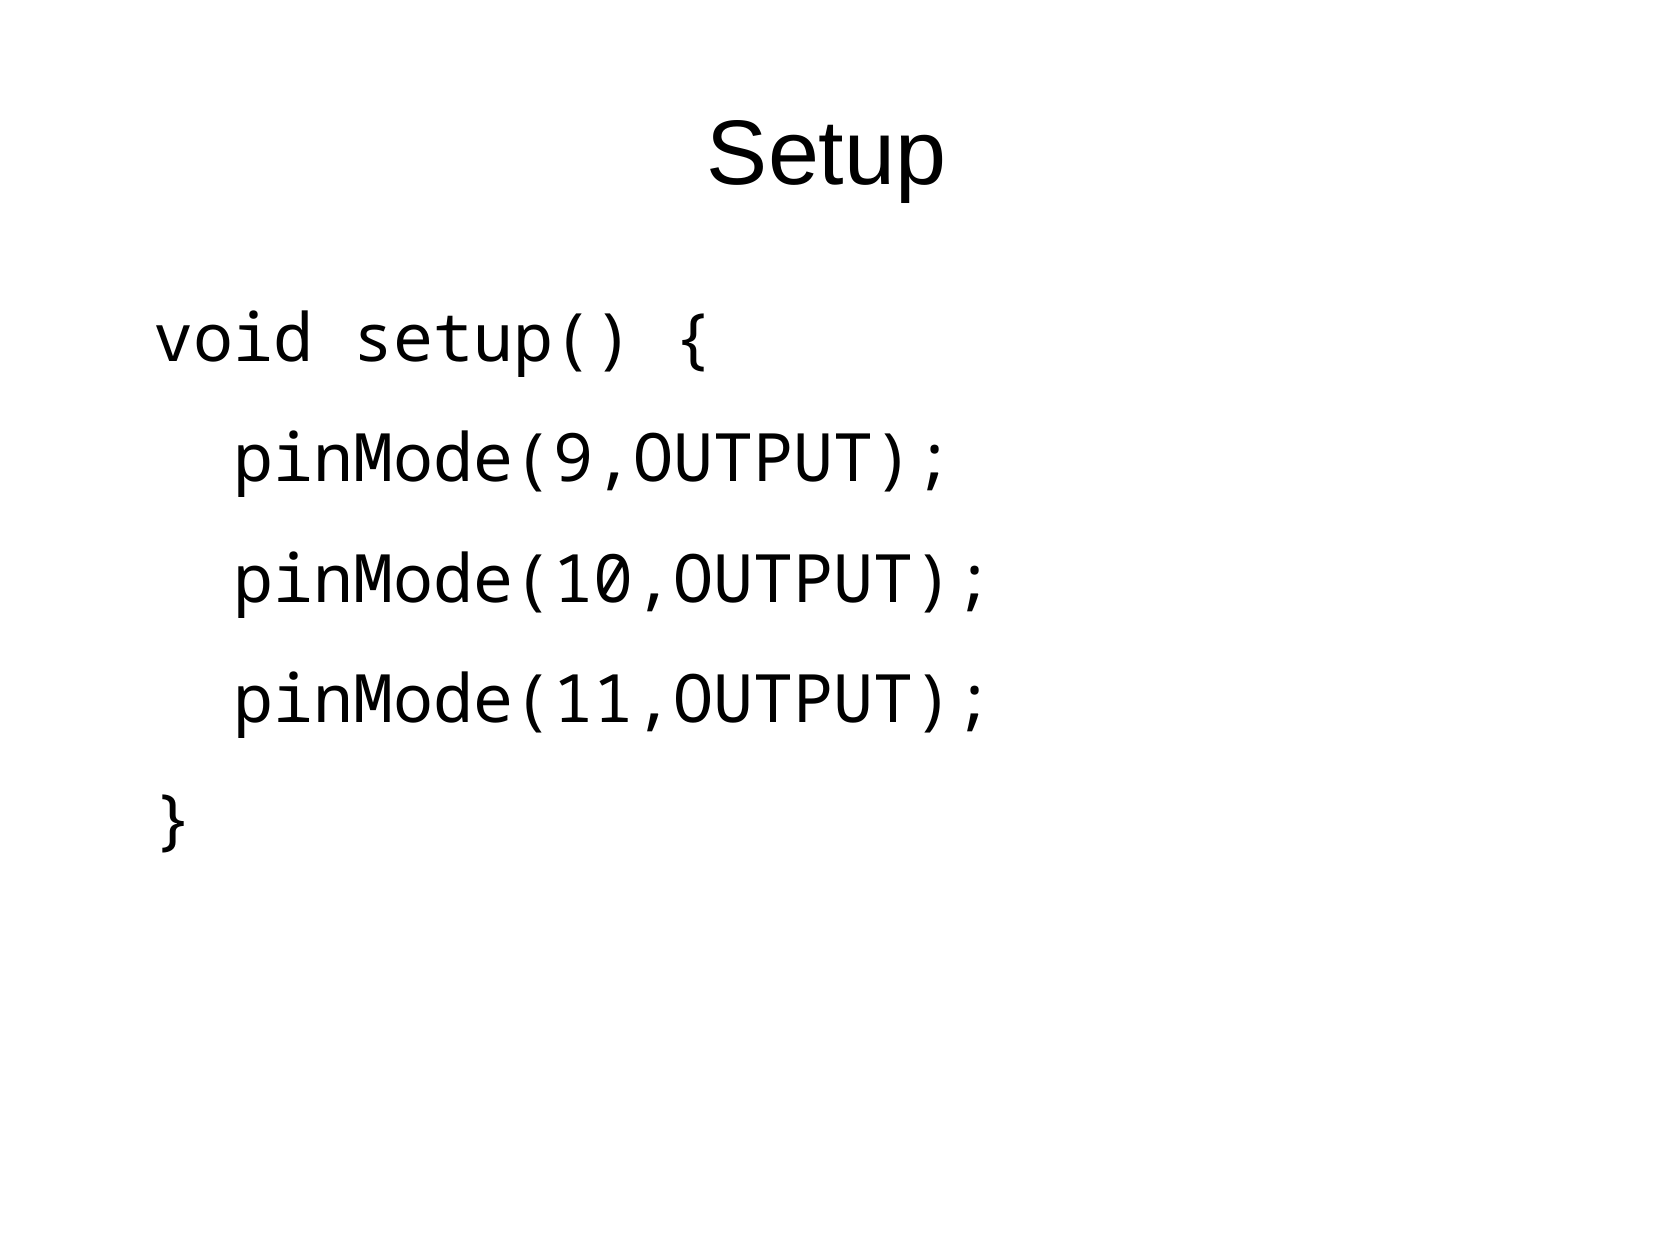

# Setup
void setup() {
 pinMode(9,OUTPUT);
 pinMode(10,OUTPUT);
 pinMode(11,OUTPUT);
}